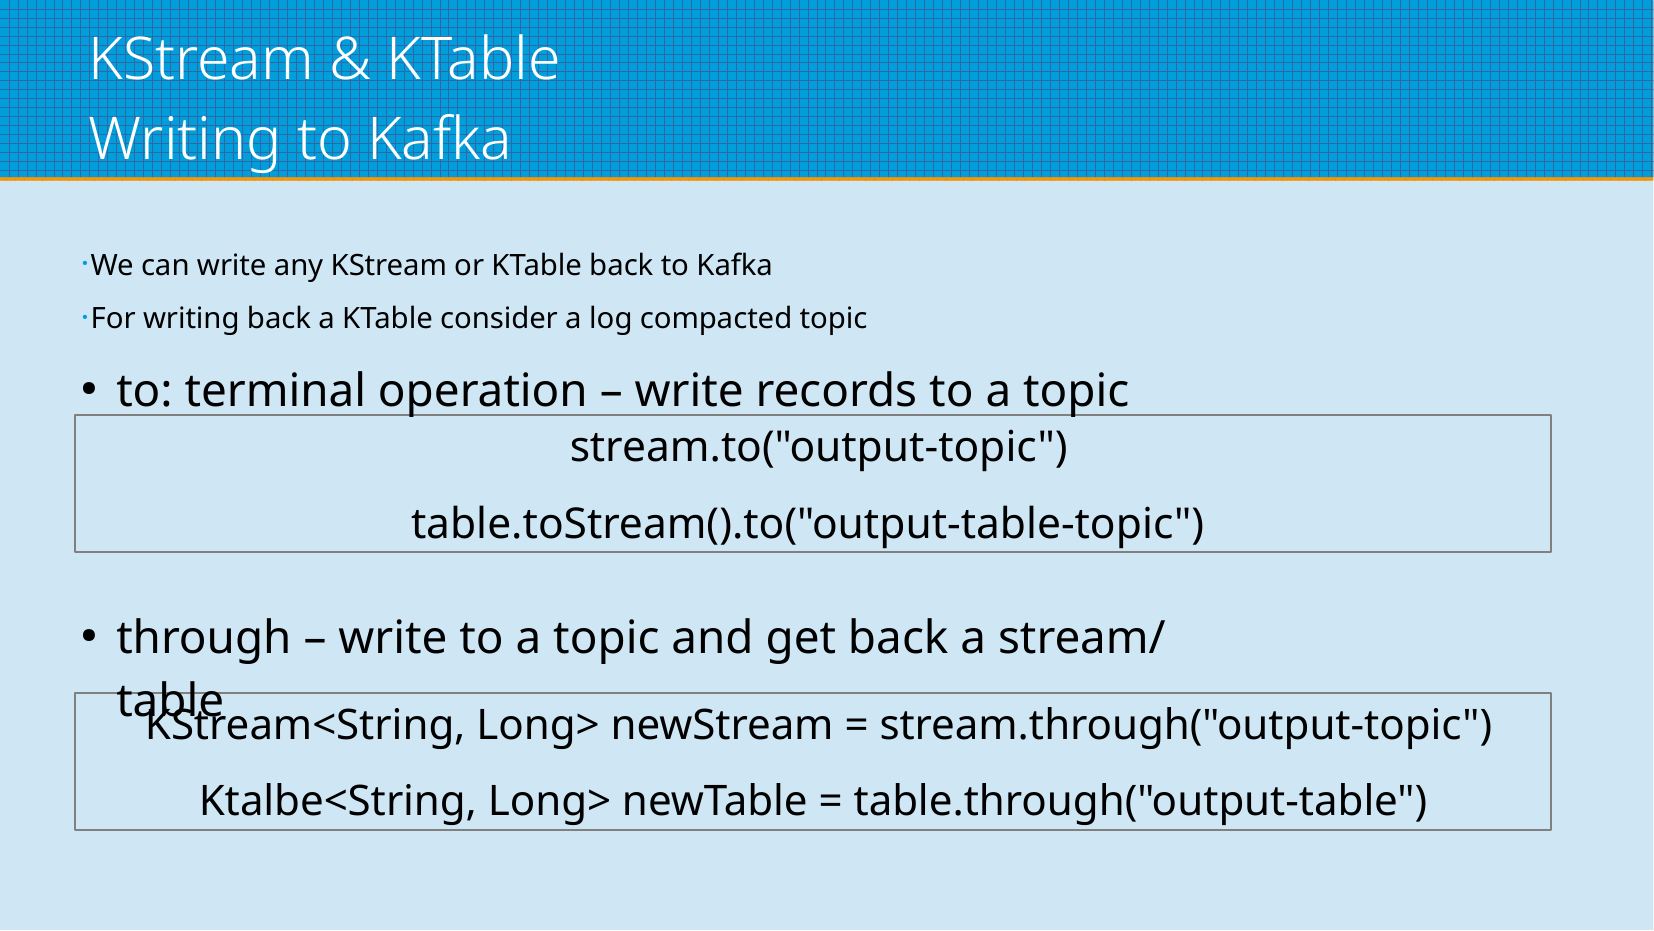

# KStream & KTable Writing to Kafka
We can write any KStream or KTable back to Kafka
For writing back a KTable consider a log compacted topic
to: terminal operation – write records to a topic
 stream.to("output-topic")
table.toStream().to("output-table-topic")
through – write to a topic and get back a stream/ table
 KStream<String, Long> newStream = stream.through("output-topic")
Ktalbe<String, Long> newTable = table.through("output-table")